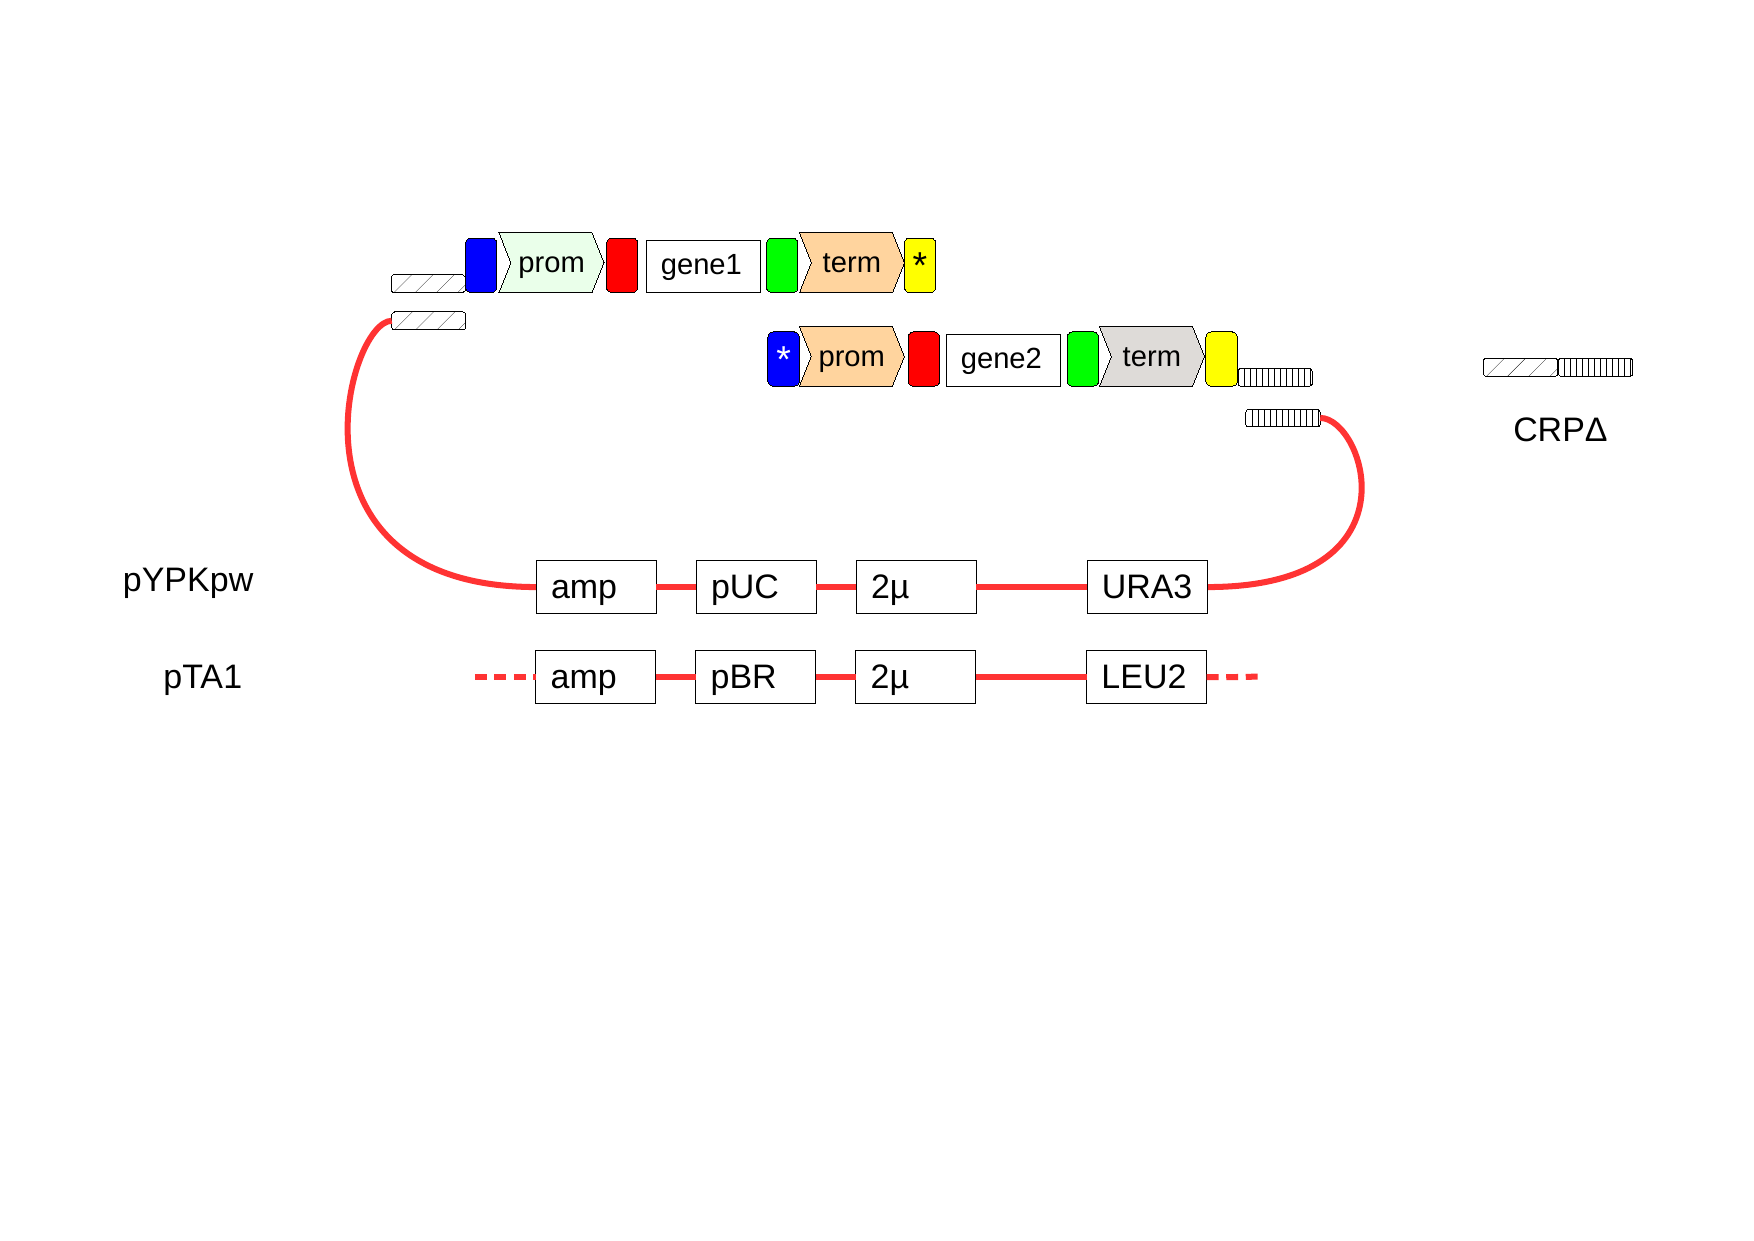

prom
term
*
gene1
prom
term
*
gene2
CRPΔ
pYPKpw
amp
pUC
2µ
URA3
pTA1
amp
pBR
2µ
LEU2